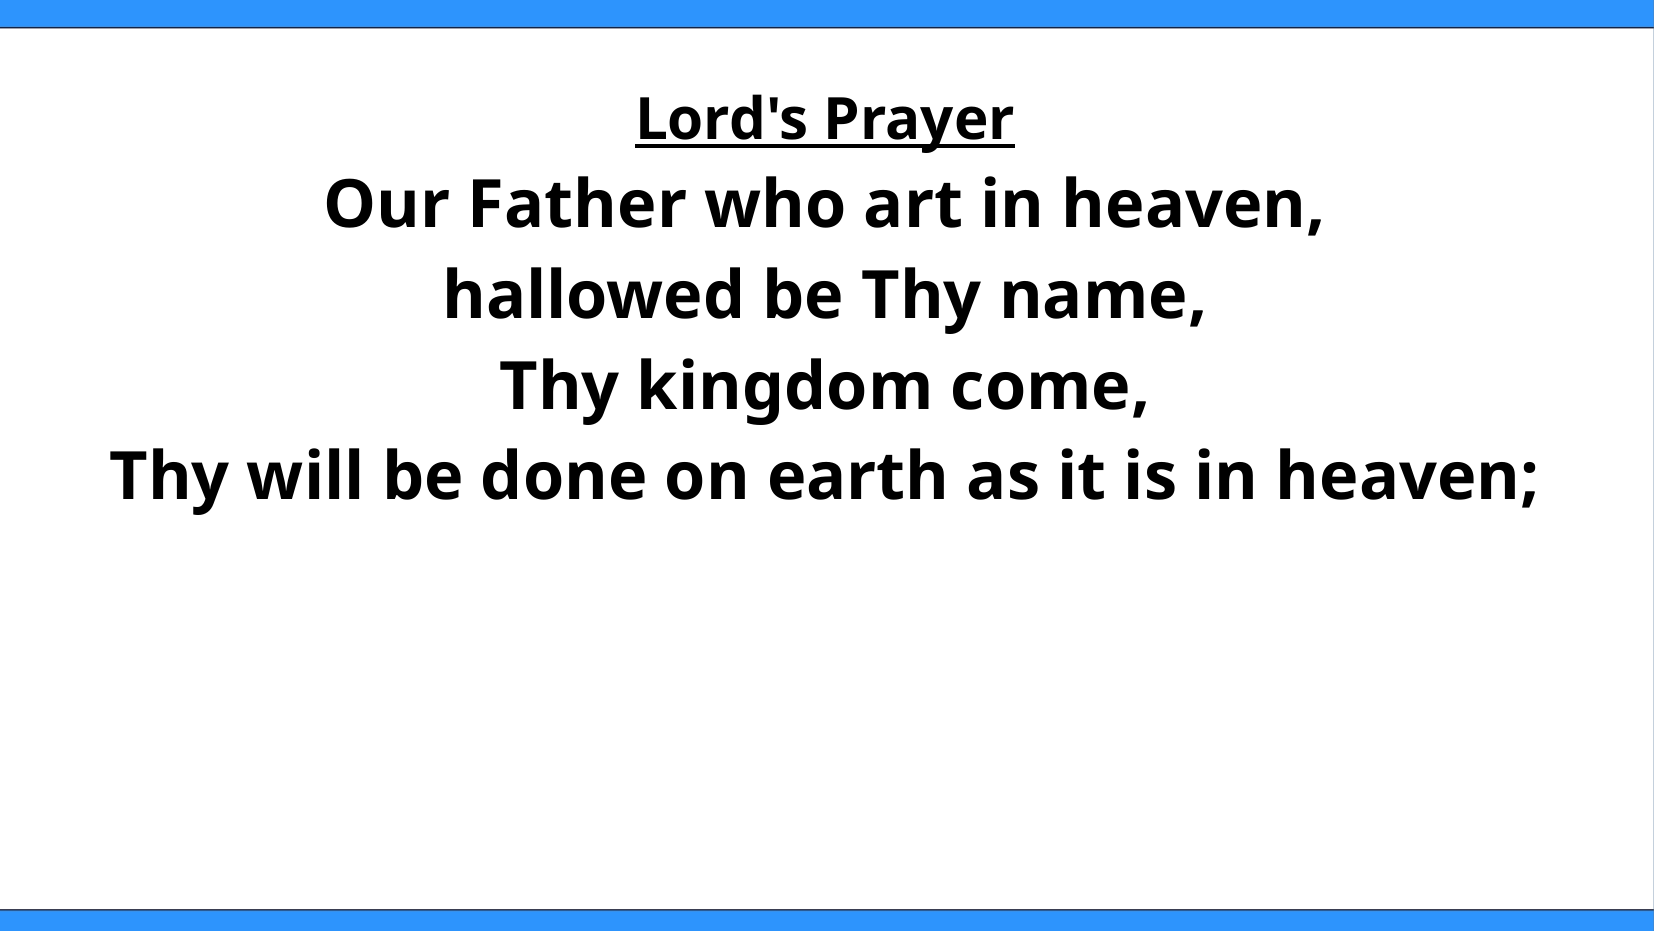

Lord's Prayer
Our Father who art in heaven,
hallowed be Thy name,
Thy kingdom come,
Thy will be done on earth as it is in heaven;